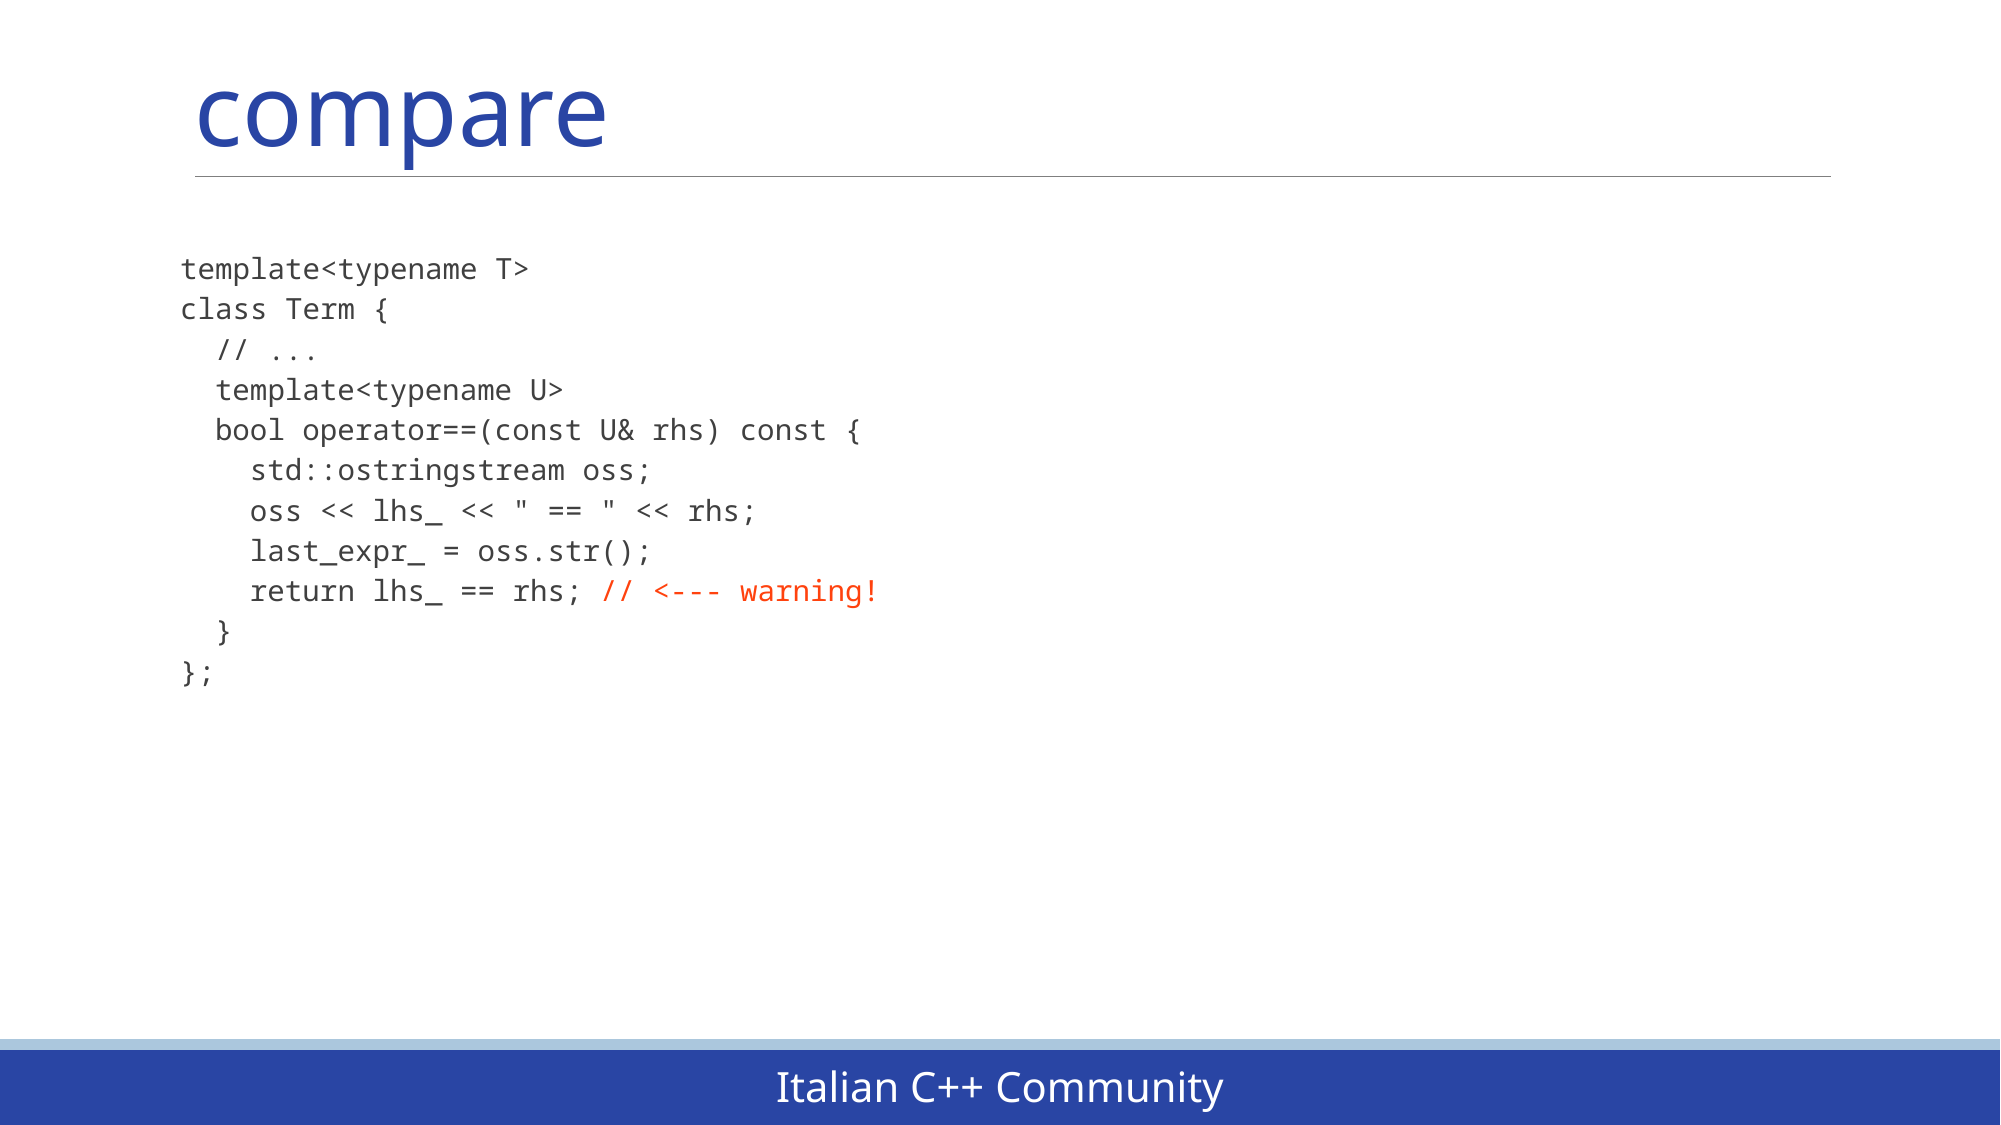

# compare
template<typename T>
class Term {
 // ...
 template<typename U>
 bool operator==(const U& rhs) const {
 std::ostringstream oss;
 oss << lhs_ << " == " << rhs;
 last_expr_ = oss.str();
 return lhs_ == rhs; // <--- warning!
 }
};